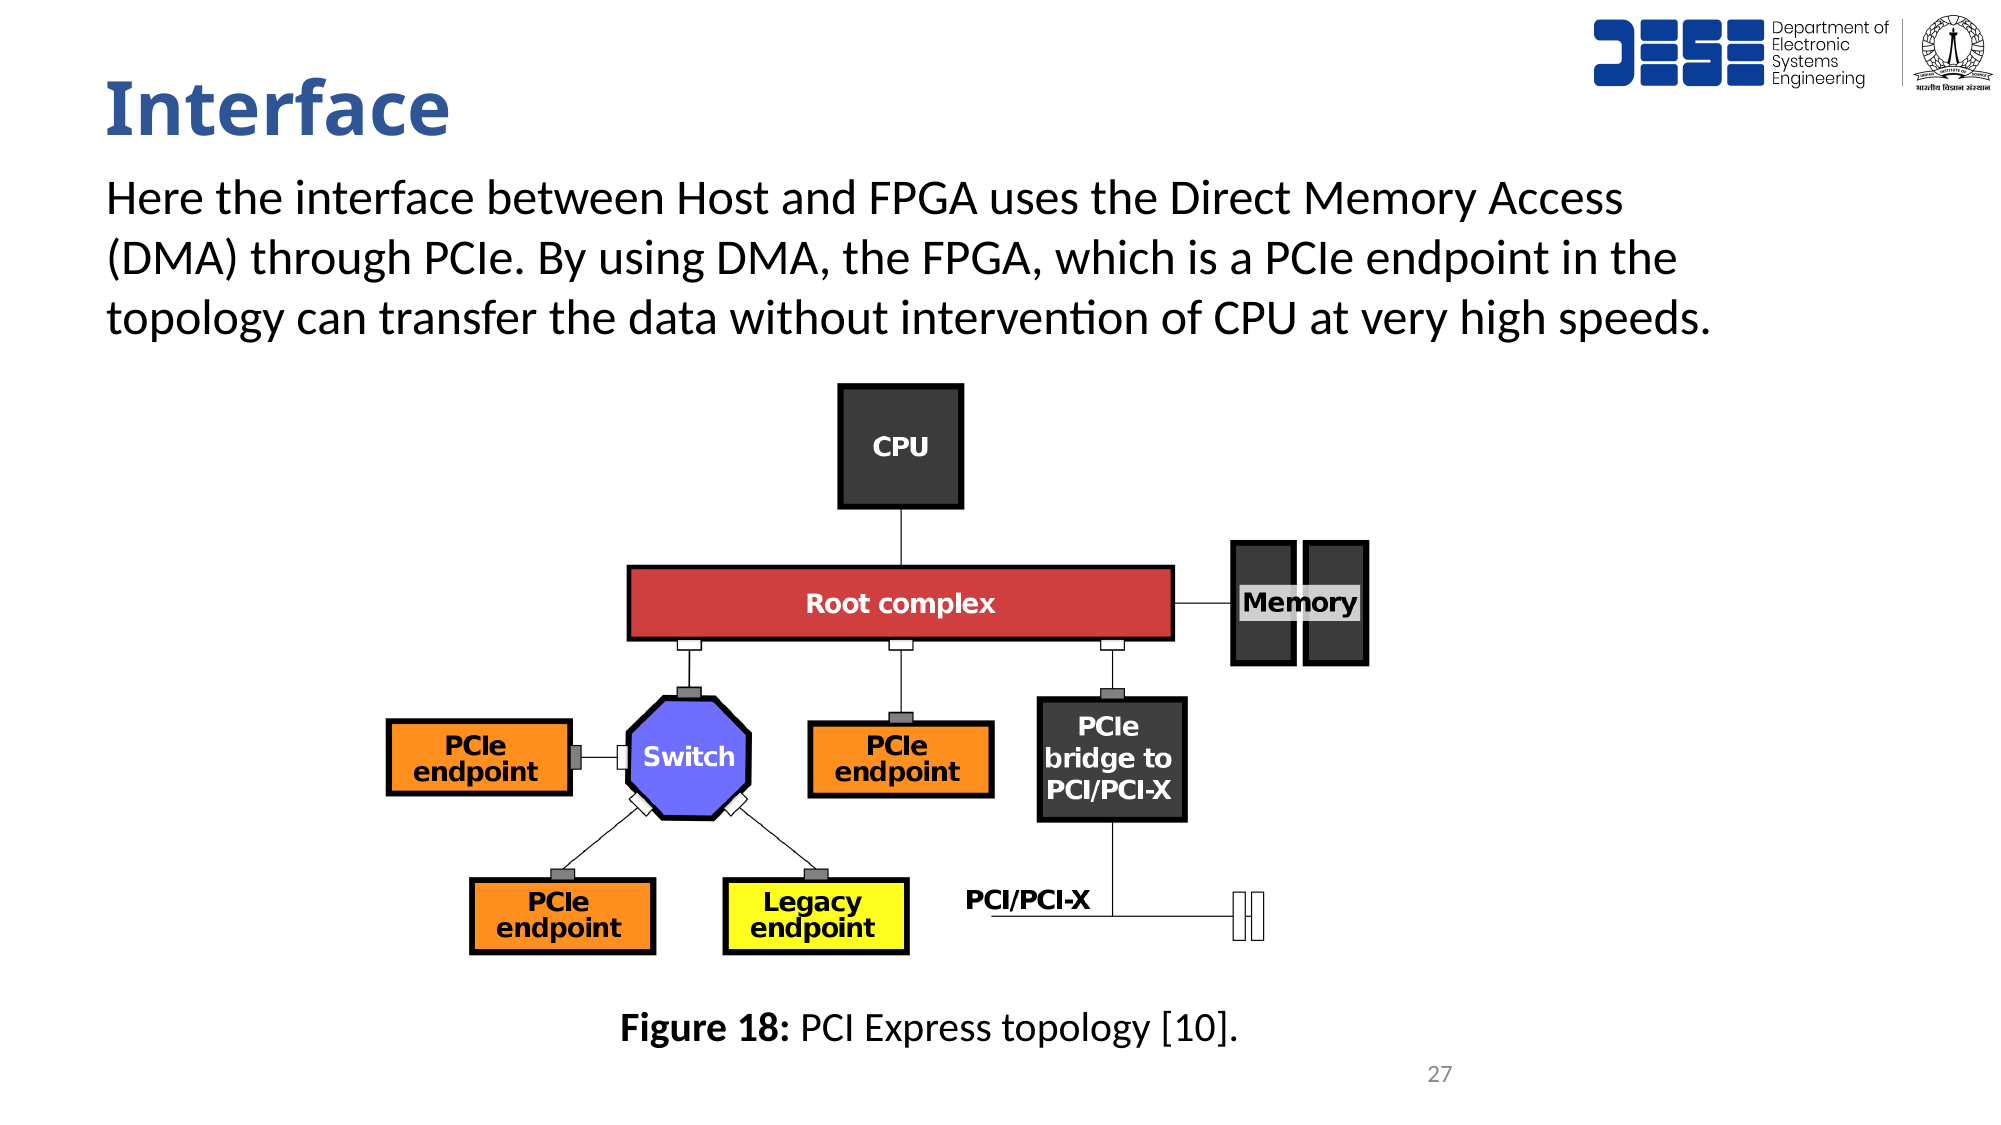

# Interface
Here the interface between Host and FPGA uses the Direct Memory Access (DMA) through PCIe. By using DMA, the FPGA, which is a PCIe endpoint in the topology can transfer the data without intervention of CPU at very high speeds.
Figure 18: PCI Express topology [10].
27